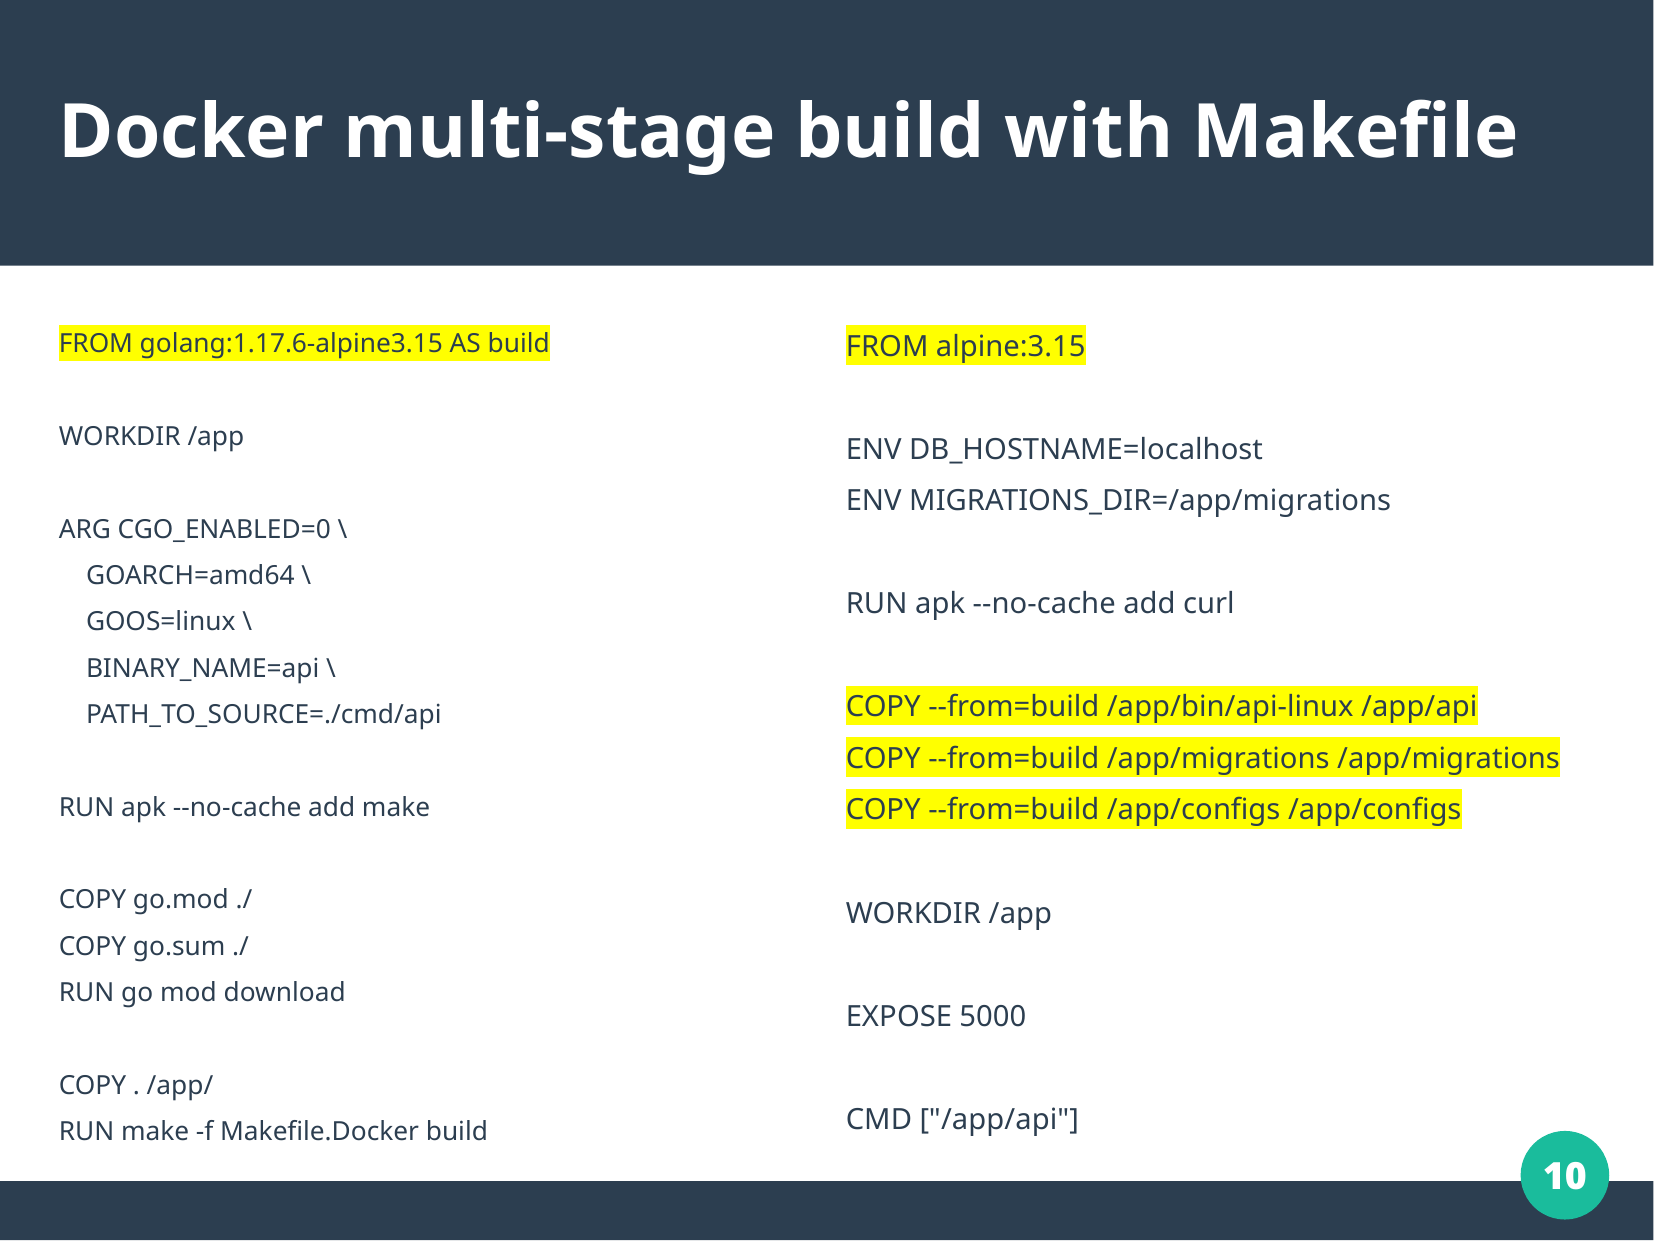

# Docker multi-stage build with Makefile
FROM golang:1.17.6-alpine3.15 AS build
WORKDIR /app
ARG CGO_ENABLED=0 \
 GOARCH=amd64 \
 GOOS=linux \
 BINARY_NAME=api \
 PATH_TO_SOURCE=./cmd/api
RUN apk --no-cache add make
COPY go.mod ./
COPY go.sum ./
RUN go mod download
COPY . /app/
RUN make -f Makefile.Docker build
FROM alpine:3.15
ENV DB_HOSTNAME=localhost
ENV MIGRATIONS_DIR=/app/migrations
RUN apk --no-cache add curl
COPY --from=build /app/bin/api-linux /app/api
COPY --from=build /app/migrations /app/migrations
COPY --from=build /app/configs /app/configs
WORKDIR /app
EXPOSE 5000
CMD ["/app/api"]
10